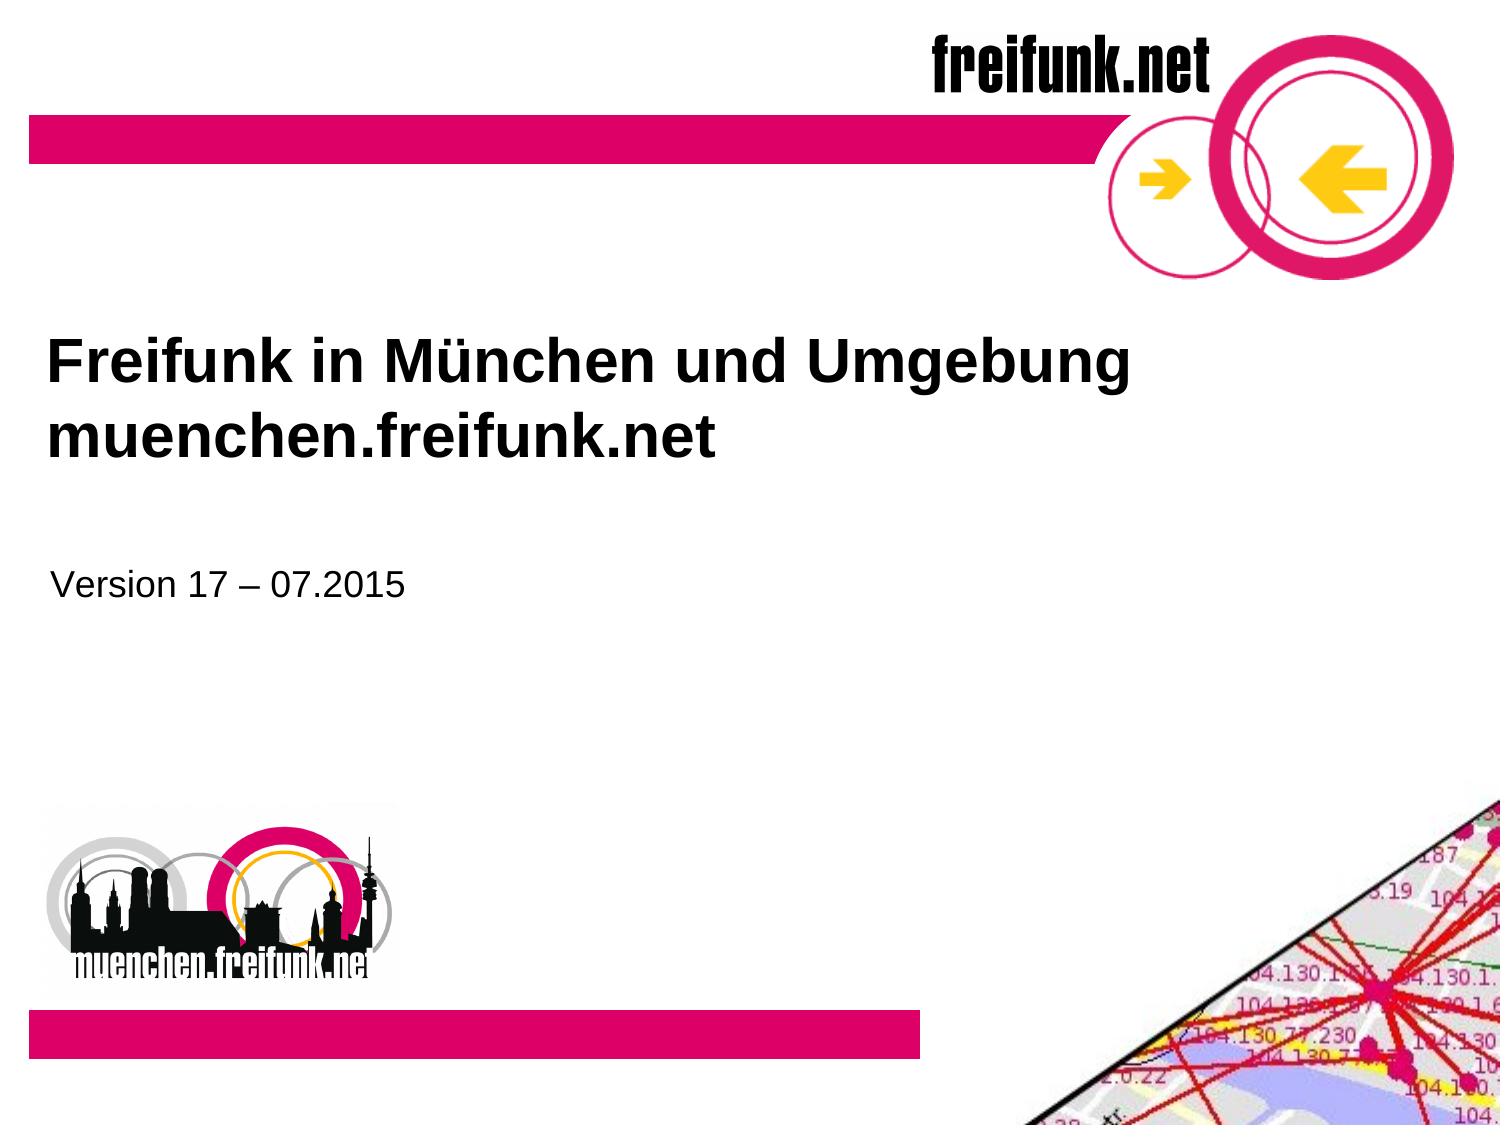

Freifunk in München und Umgebung
muenchen.freifunk.net
Version 17 – 07.2015